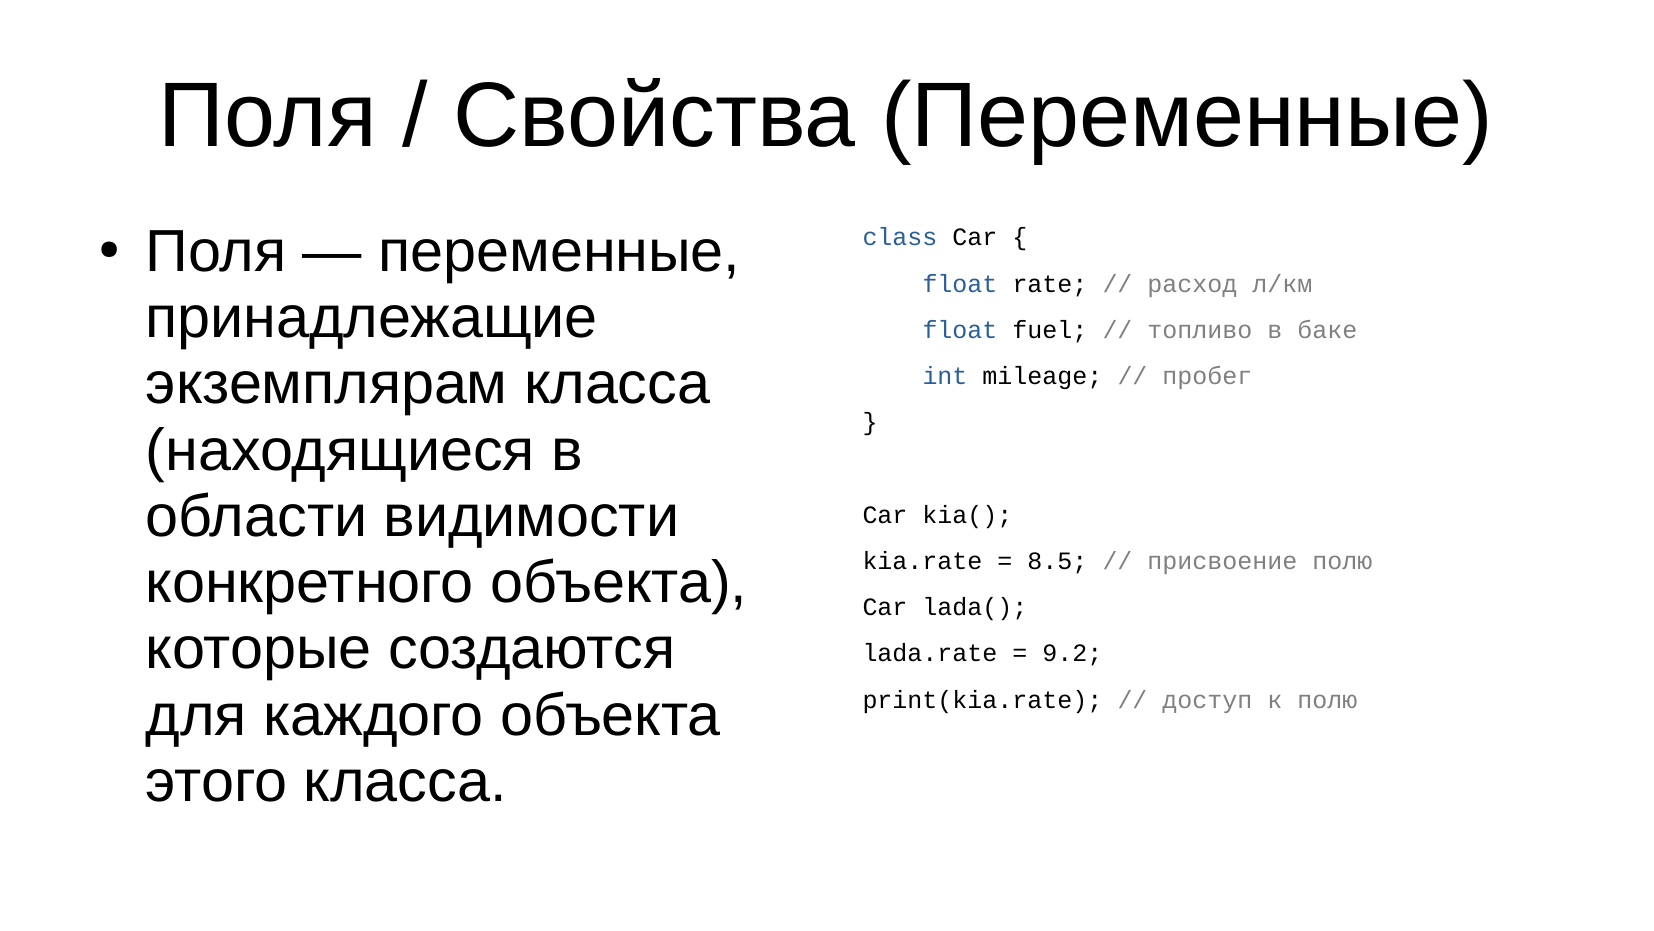

# Поля / Свойства (Переменные)
Поля — переменные, принадлежащие экземплярам класса (находящиеся в области видимости конкретного объекта), которые создаются для каждого объекта этого класса.
class Car {
 float rate; // расход л/км
 float fuel; // топливо в баке
 int mileage; // пробег
}
Car kia();
kia.rate = 8.5; // присвоение полю
Car lada();
lada.rate = 9.2;
print(kia.rate); // доступ к полю